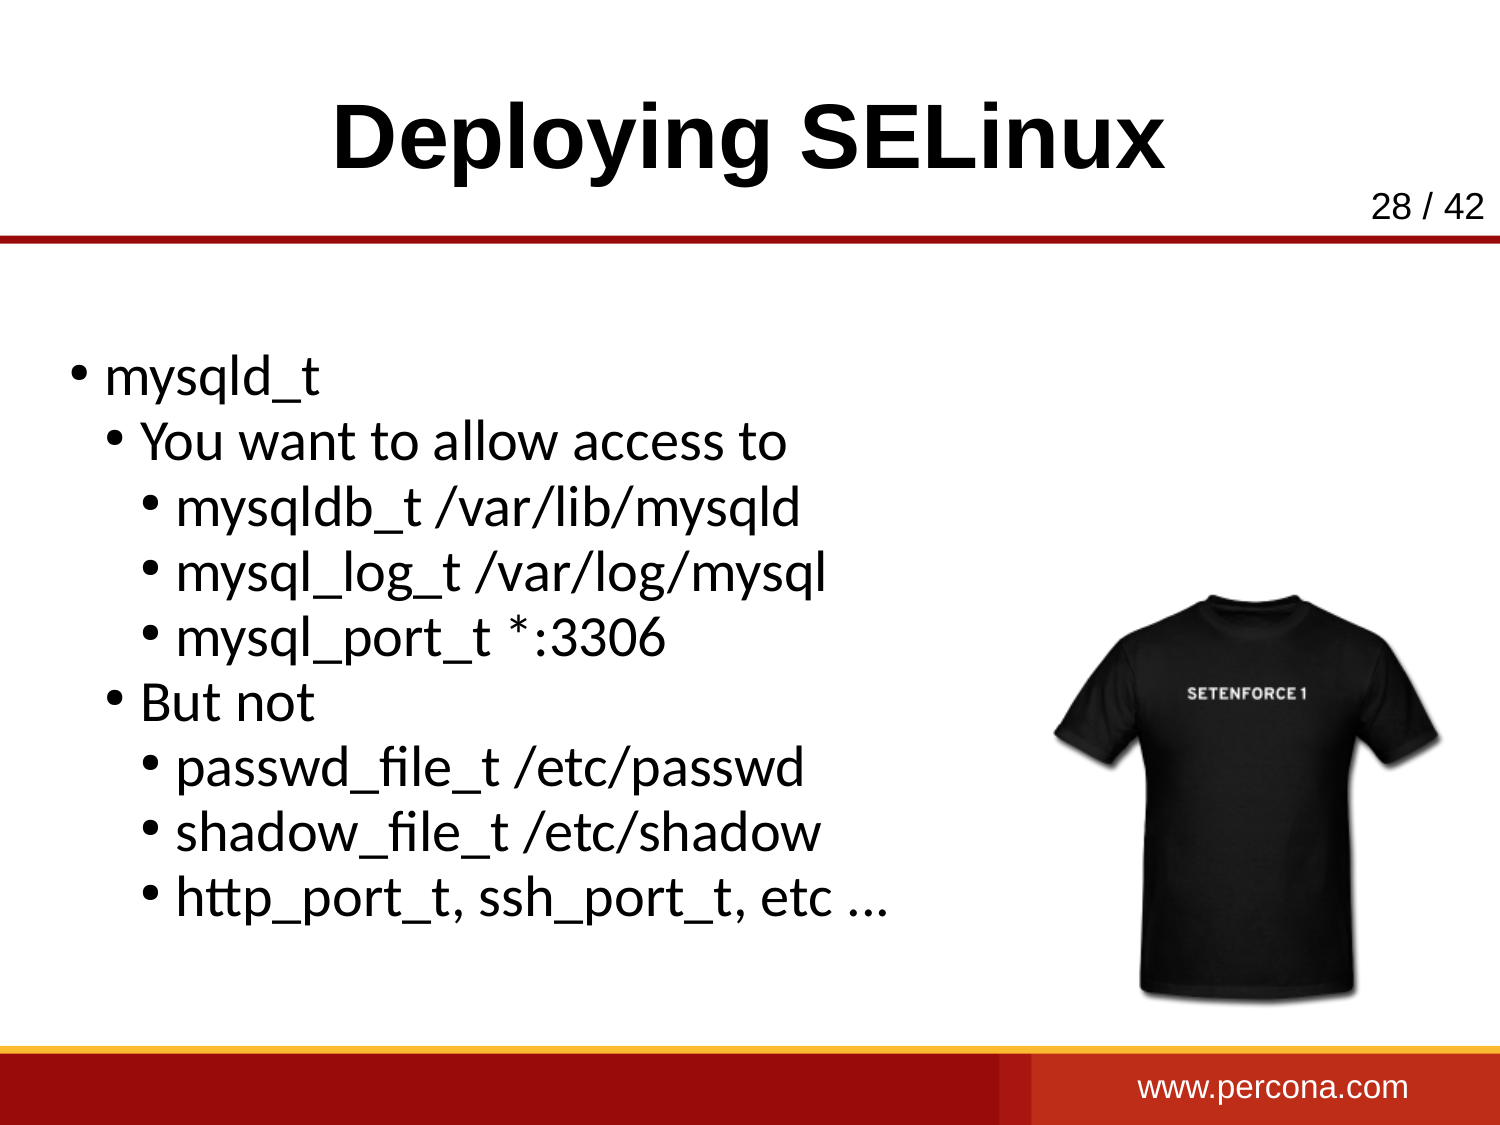

Deploying SELinux
mysqld_t
You want to allow access to
mysqldb_t /var/lib/mysqld
mysql_log_t /var/log/mysql
mysql_port_t *:3306
But not
passwd_file_t /etc/passwd
shadow_file_t /etc/shadow
http_port_t, ssh_port_t, etc ...